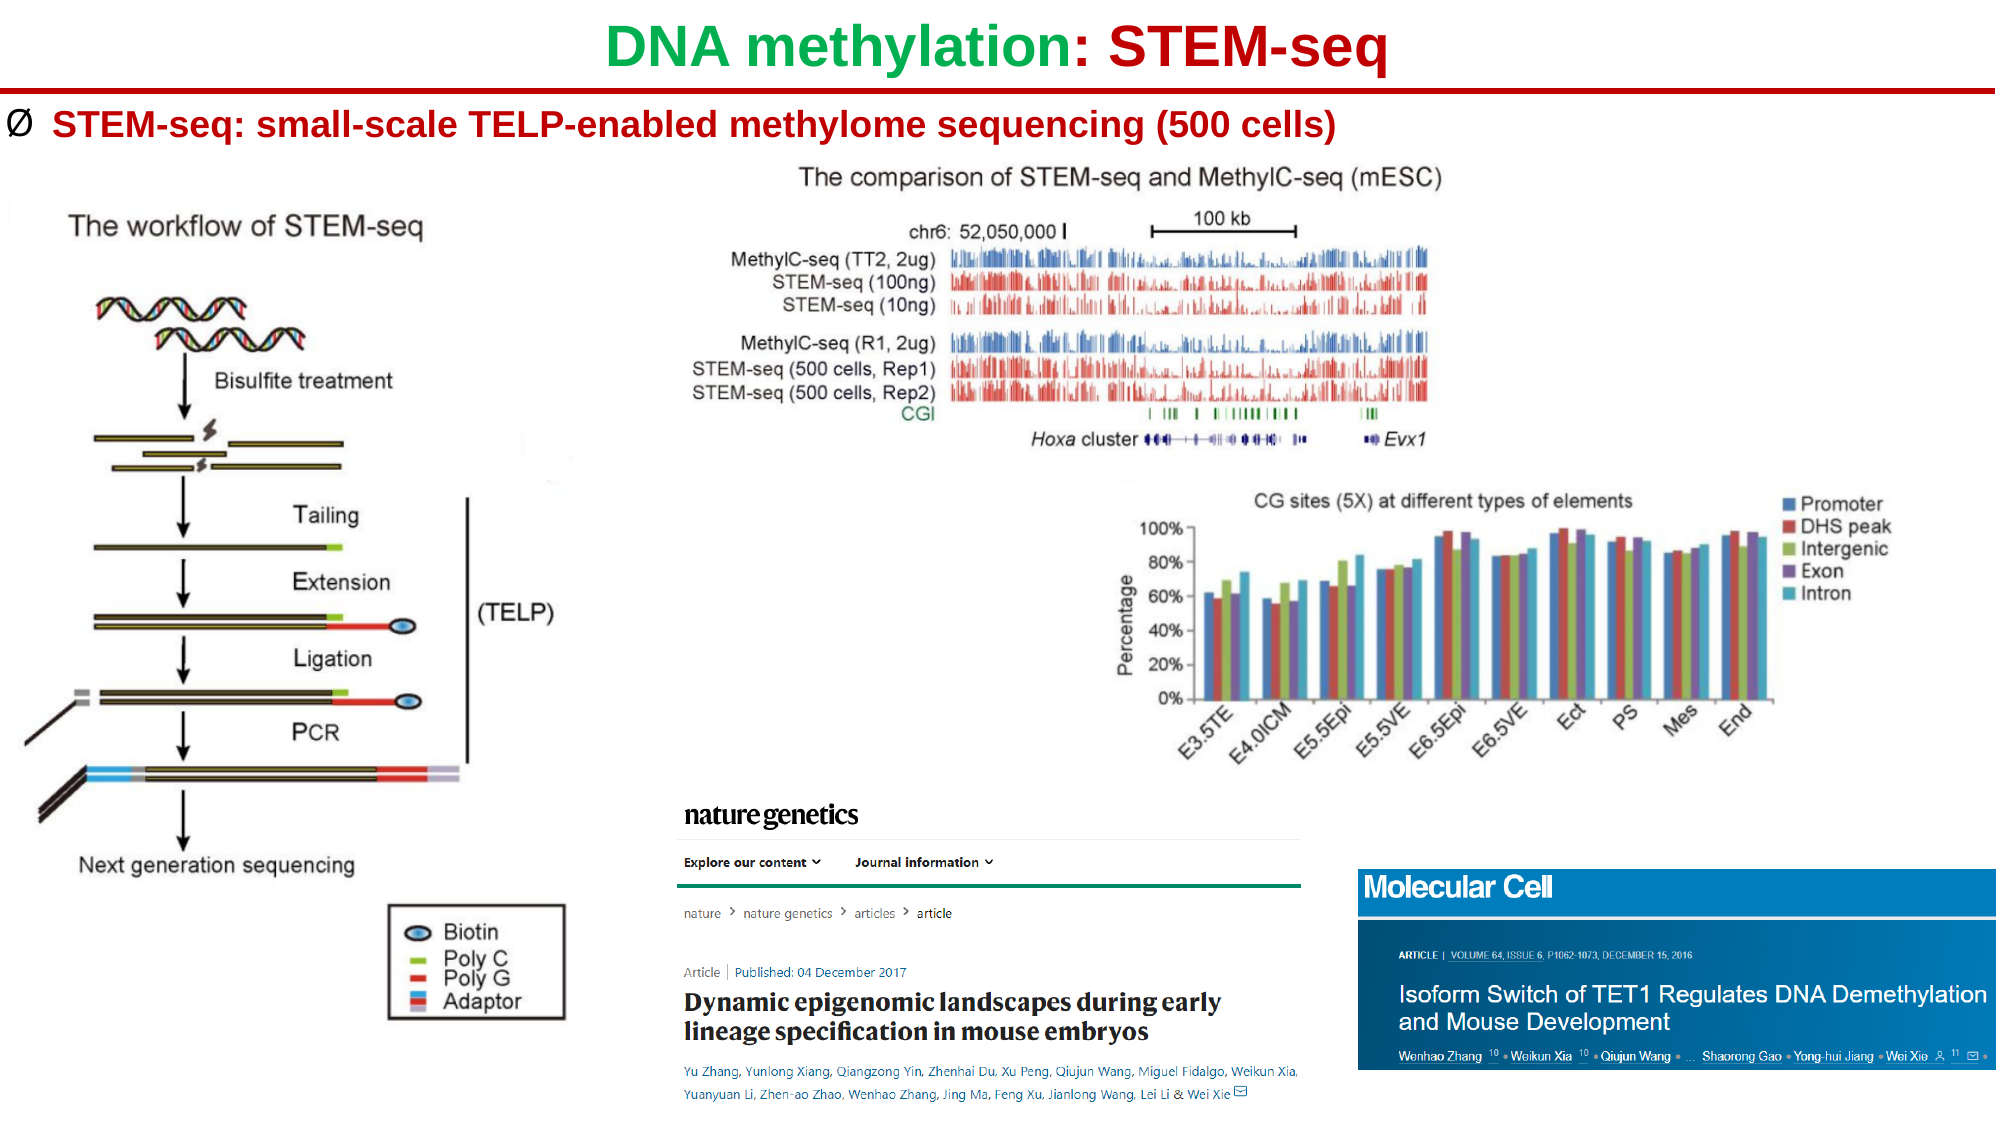

DNA methylation: STEM-seq
STEM-seq: small-scale TELP-enabled methylome sequencing (500 cells)